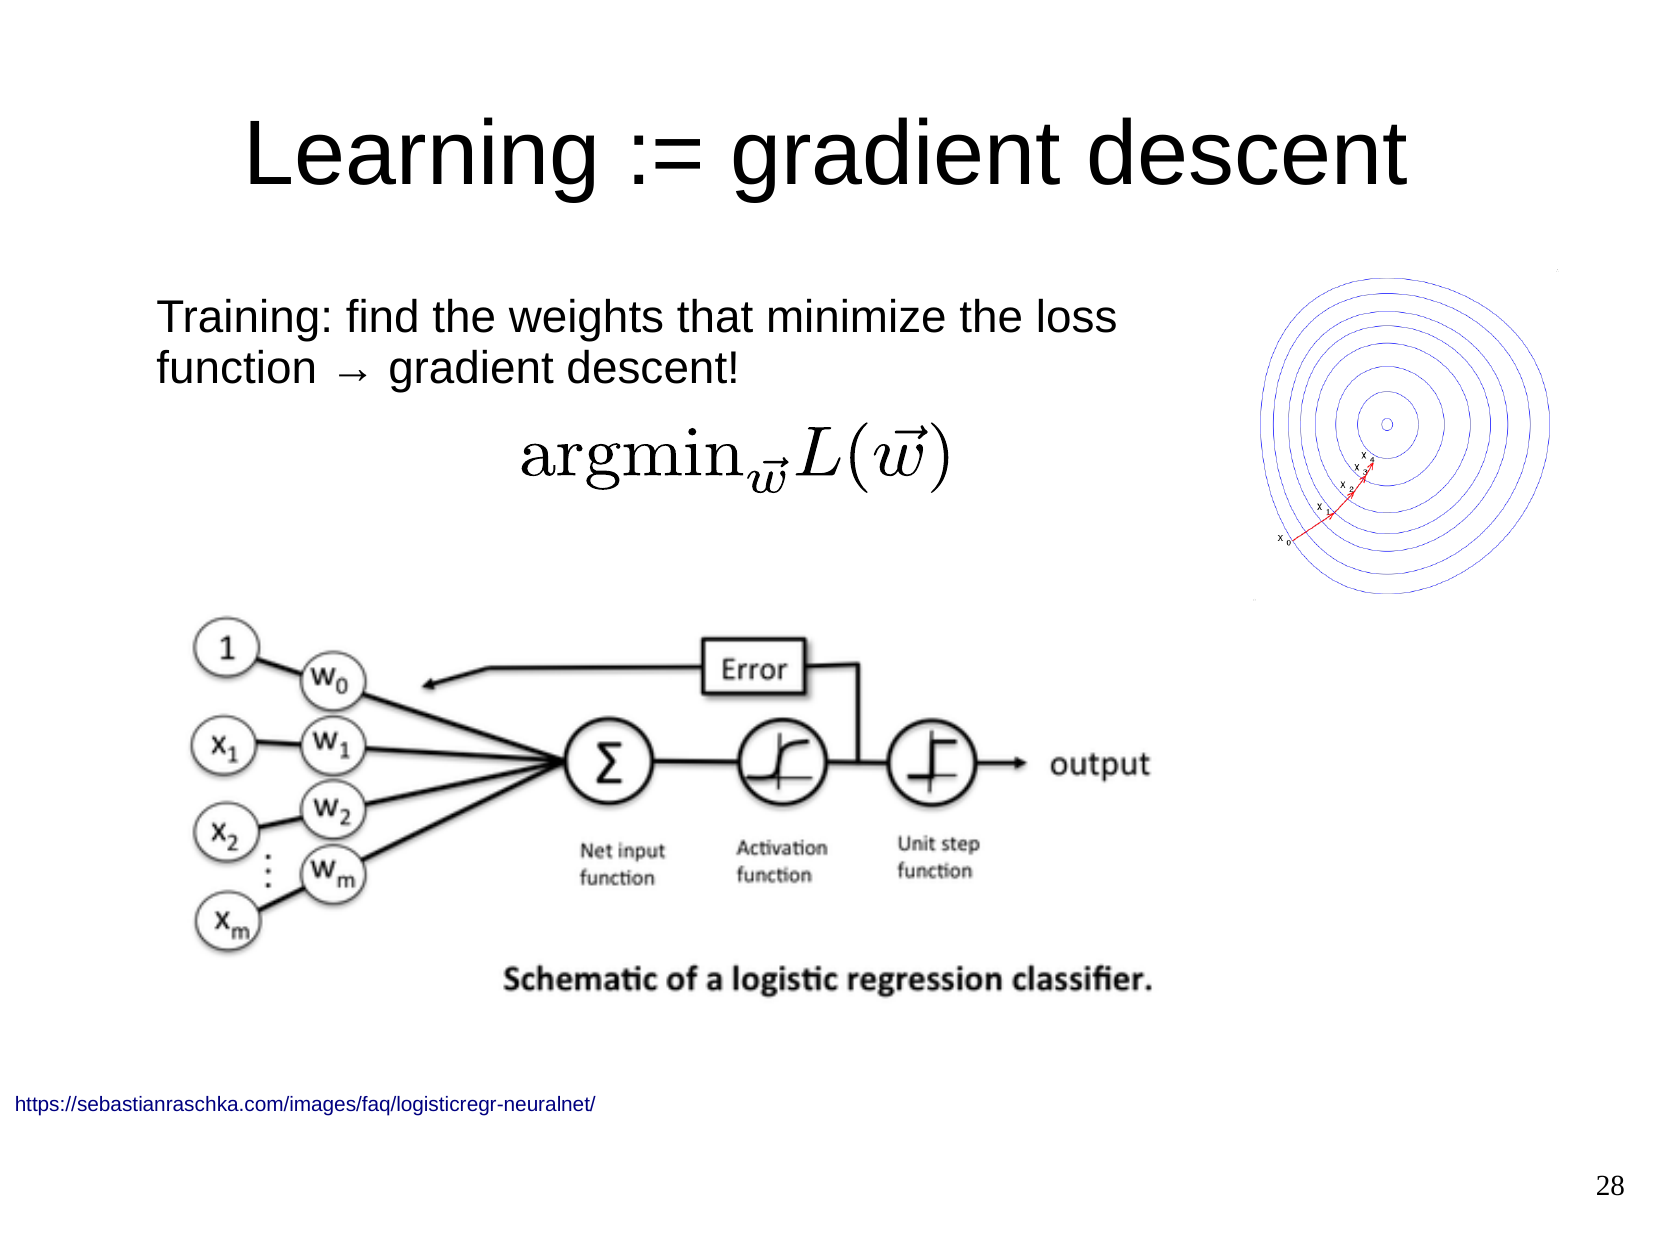

# Learning := gradient descent
Training: find the weights that minimize the loss function → gradient descent!
https://sebastianraschka.com/images/faq/logisticregr-neuralnet/
28